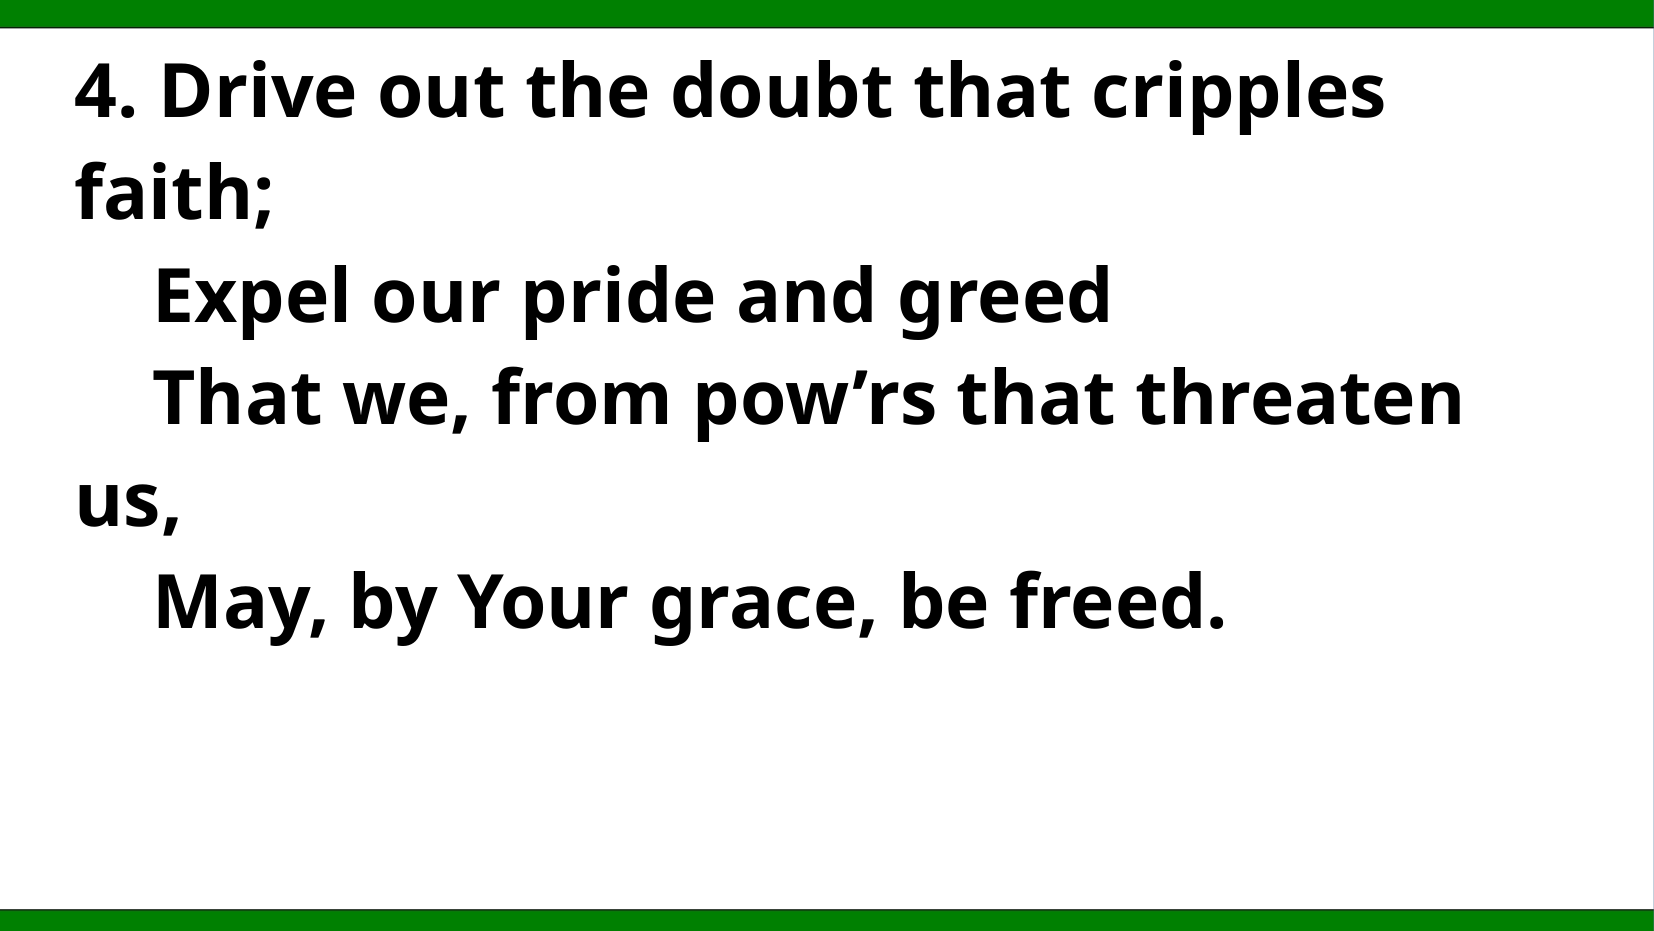

4. 	Drive out the doubt that cripples faith;
 Expel our pride and greed
 That we, from pow’rs that threaten us,
 May, by Your grace, be freed.